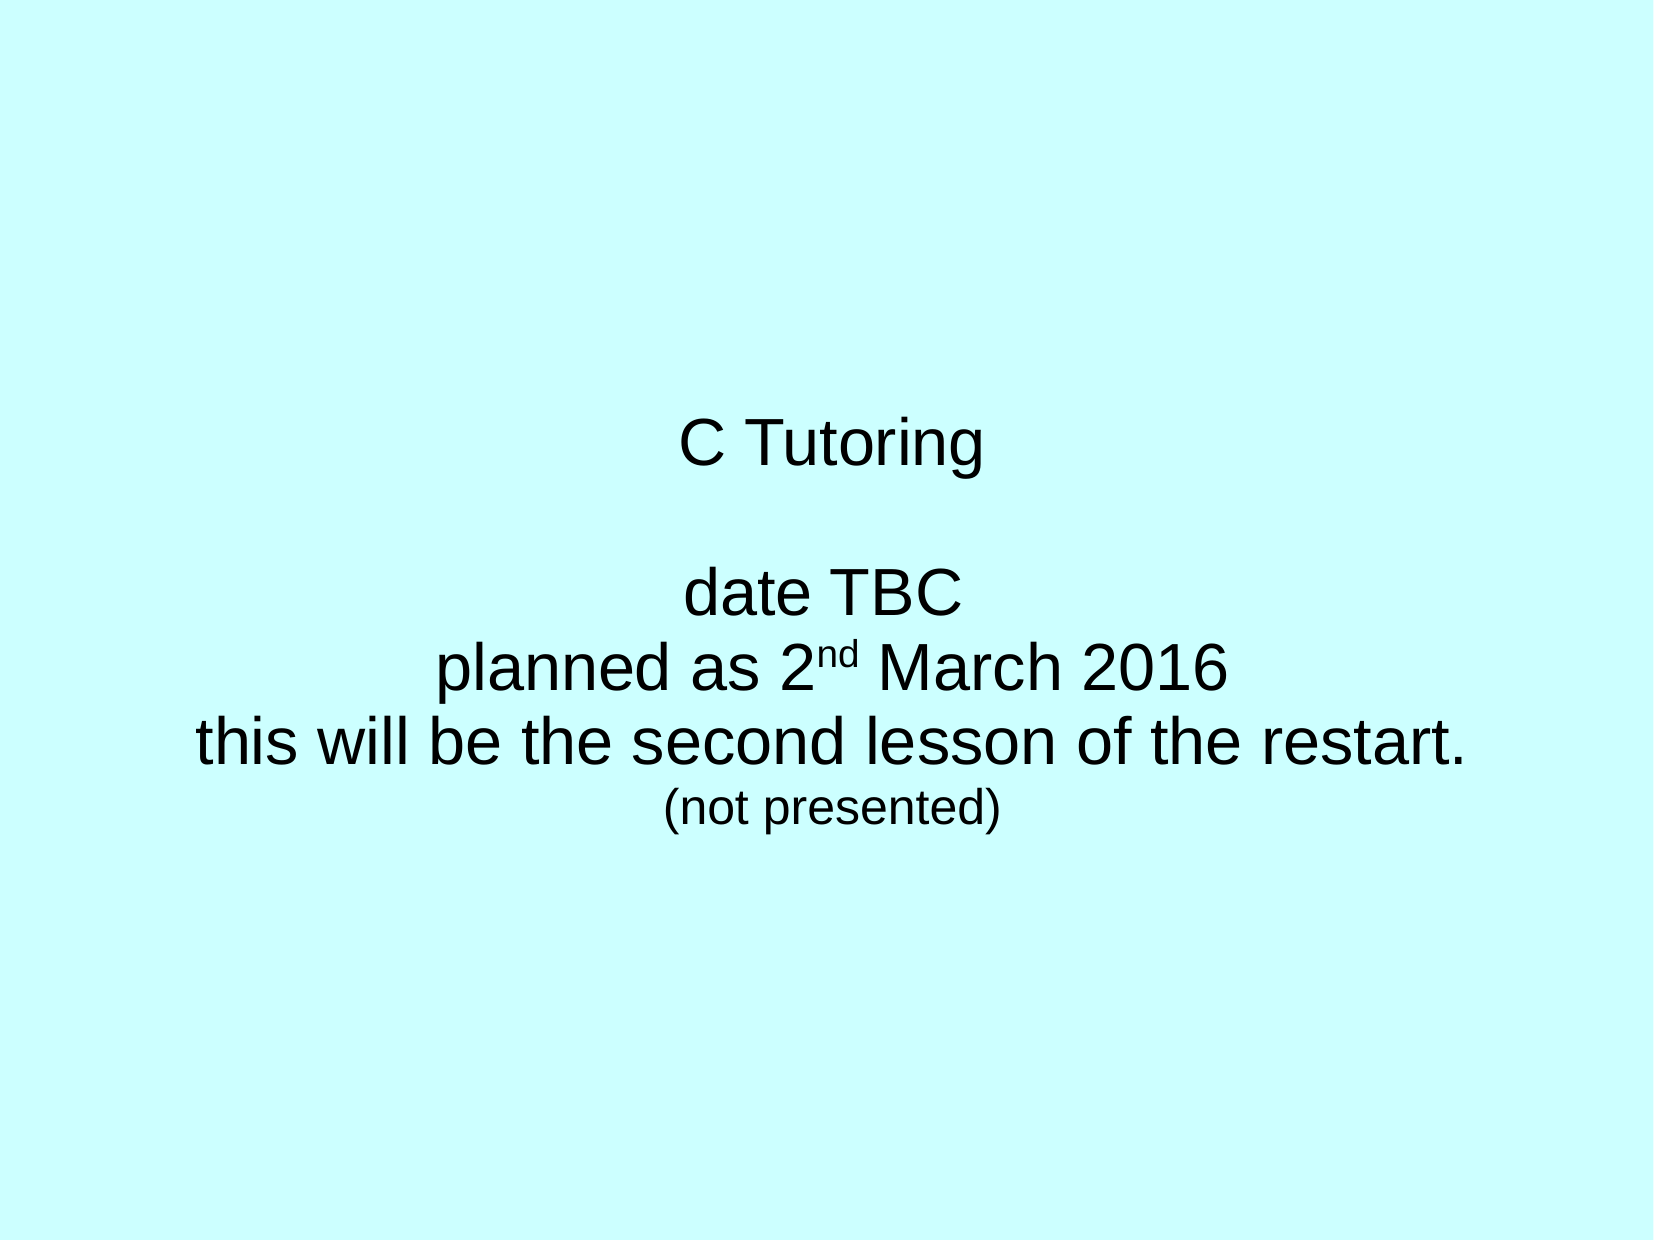

# C Tutoring
date TBC
planned as 2nd March 2016
this will be the second lesson of the restart.
(not presented)